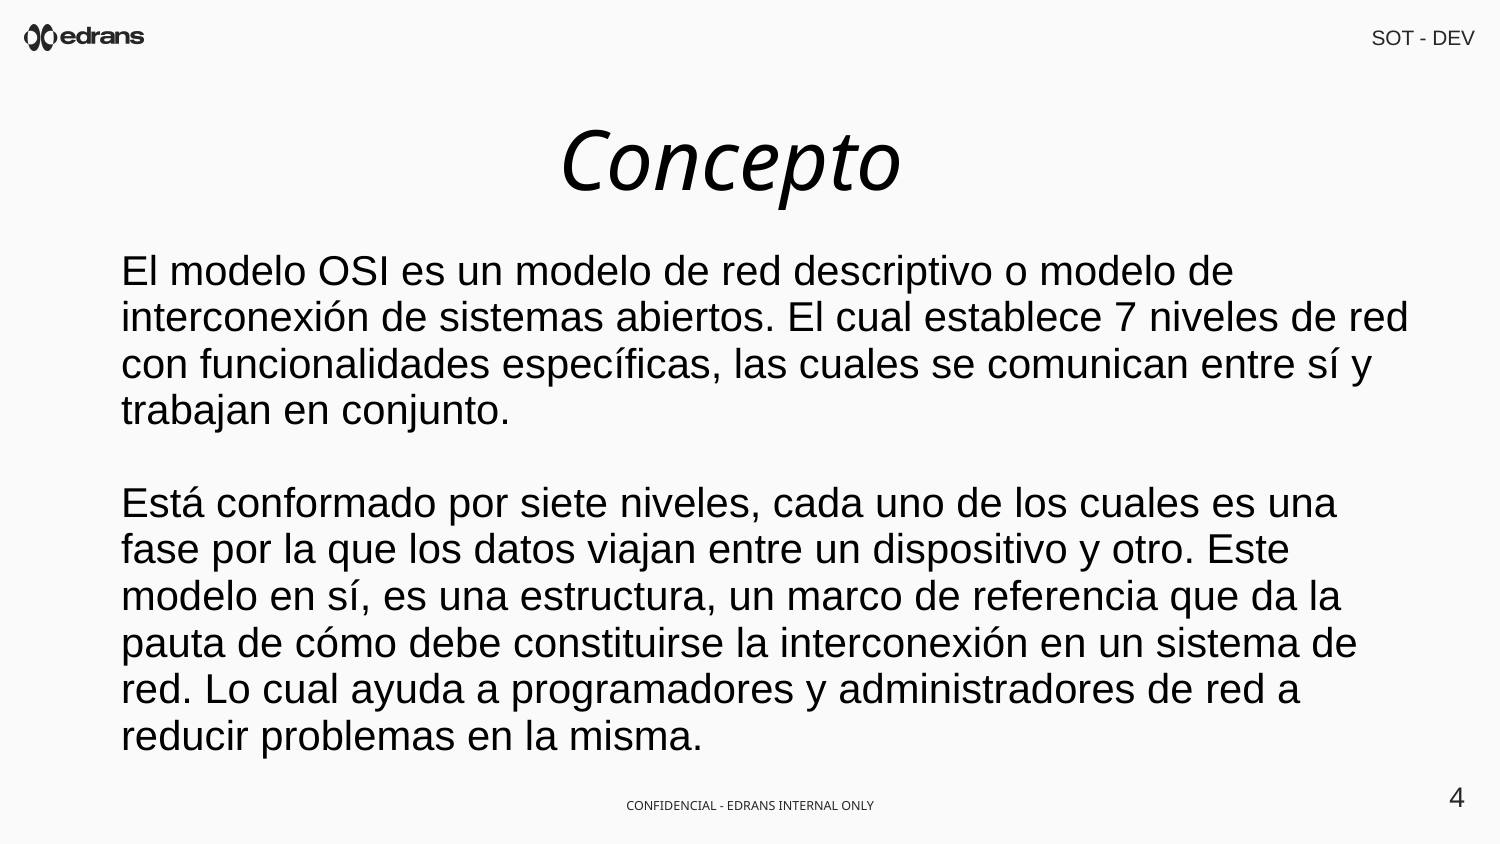

SOT - DEV
Concepto
El modelo OSI es un modelo de red descriptivo o modelo de interconexión de sistemas abiertos. El cual establece 7 niveles de red con funcionalidades específicas, las cuales se comunican entre sí y trabajan en conjunto.
Está conformado por siete niveles, cada uno de los cuales es una fase por la que los datos viajan entre un dispositivo y otro. Este modelo en sí, es una estructura, un marco de referencia que da la pauta de cómo debe constituirse la interconexión en un sistema de red. Lo cual ayuda a programadores y administradores de red a reducir problemas en la misma.
CONFIDENCIAL - EDRANS INTERNAL ONLY